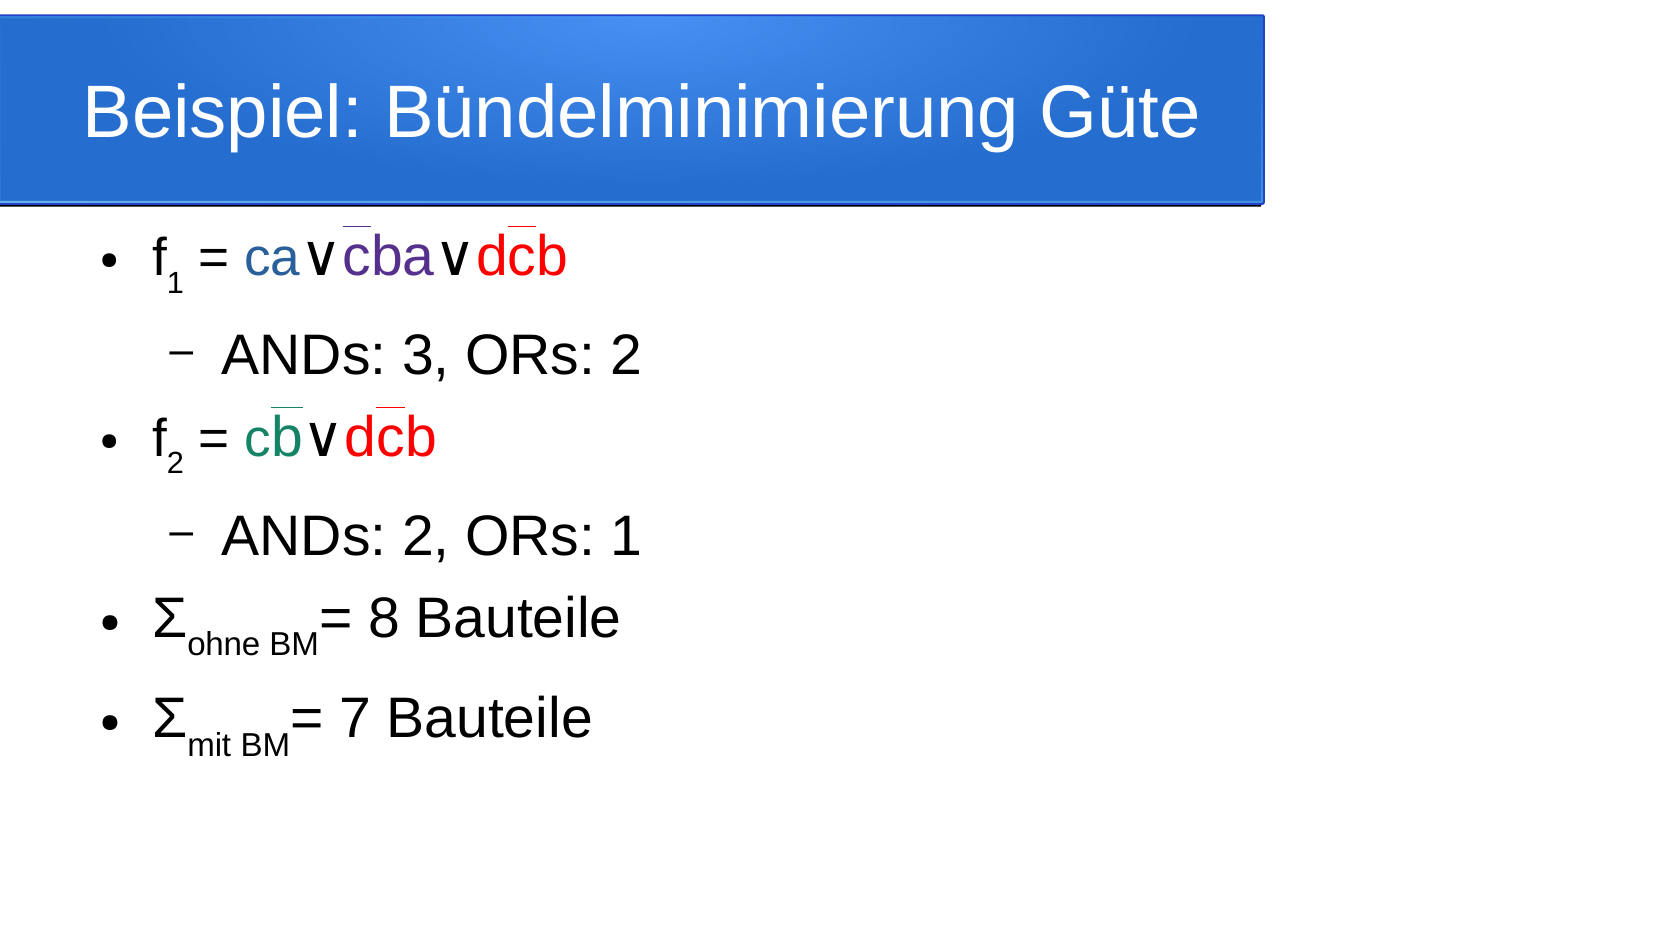

# Beispiel: Bündelminimierung Güte
f1 = ca∨cba∨dcb
ANDs: 3, ORs: 2
f2 = cb∨dcb
ANDs: 2, ORs: 1
Σohne BM= 8 Bauteile
Σmit BM= 7 Bauteile